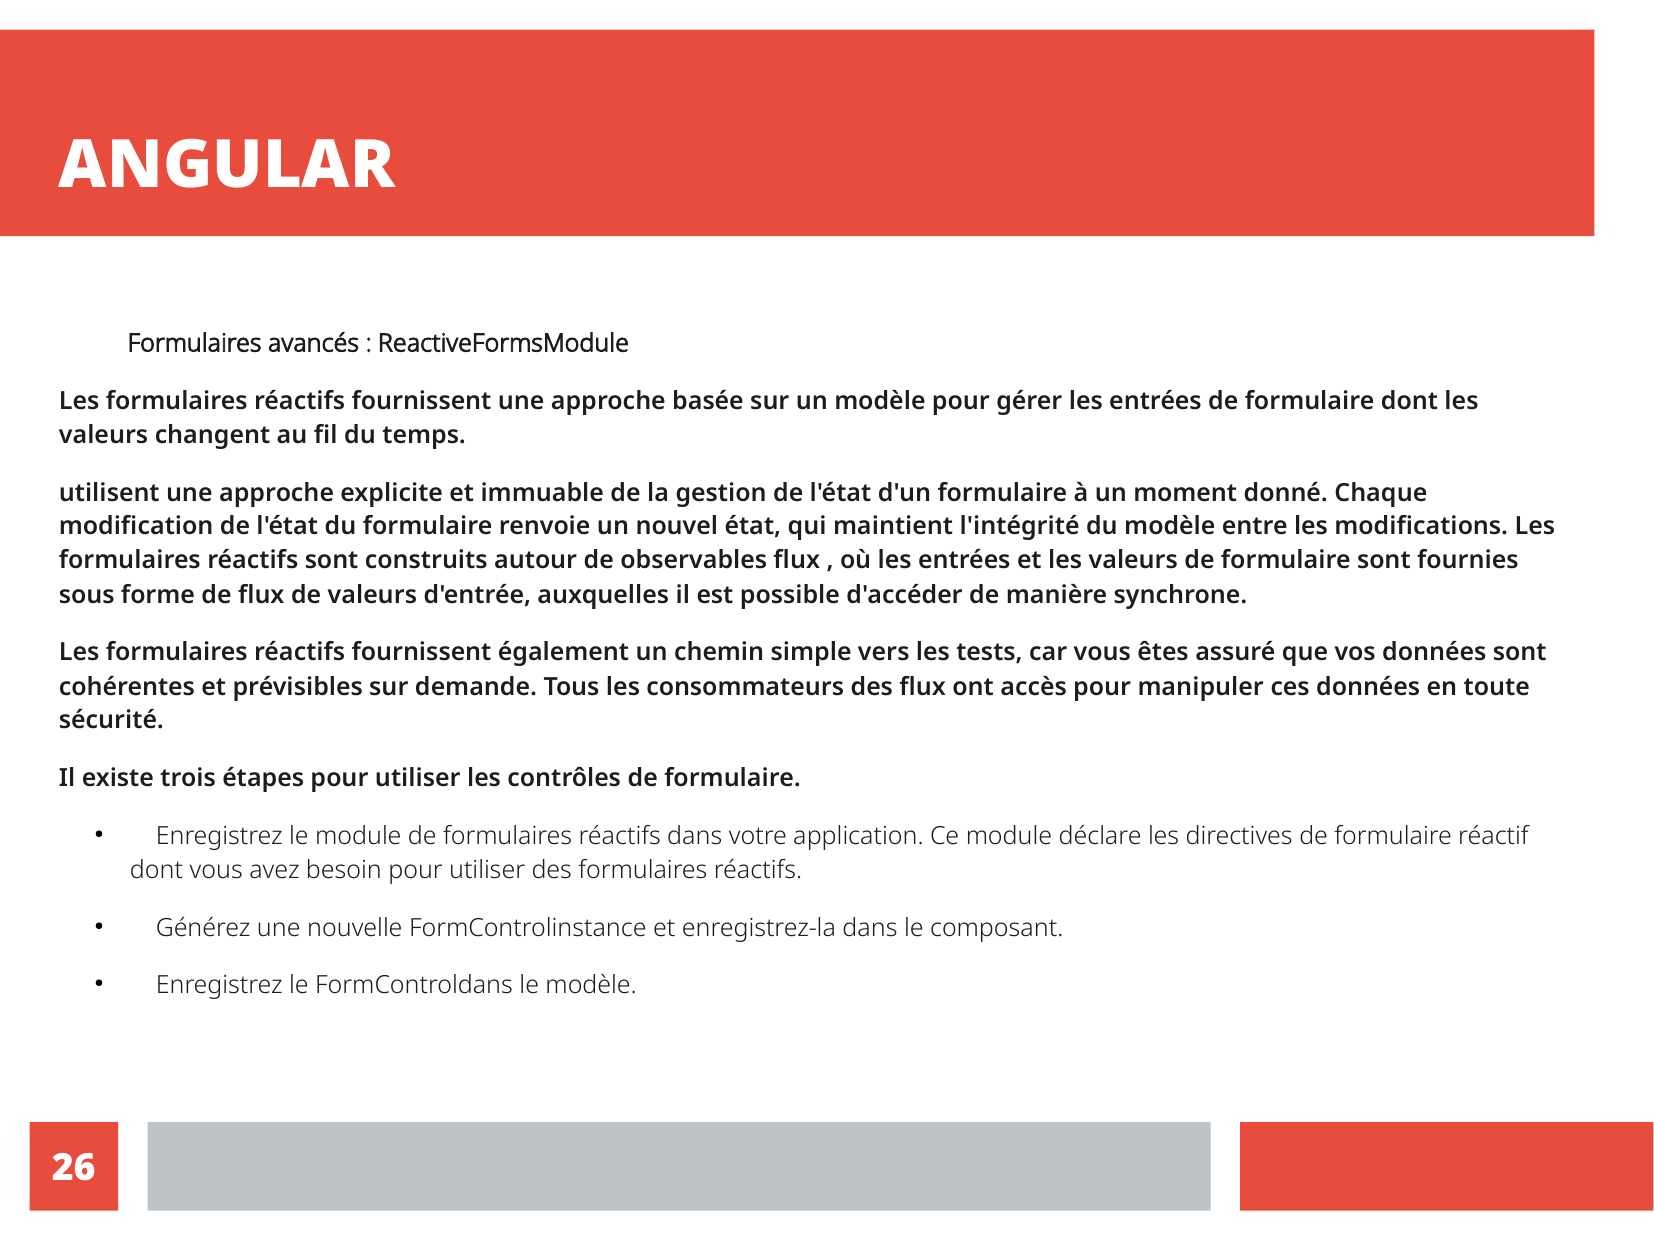

# ANGULAR
Formulaires avancés : ReactiveFormsModule
Les formulaires réactifs fournissent une approche basée sur un modèle pour gérer les entrées de formulaire dont les valeurs changent au fil du temps.
utilisent une approche explicite et immuable de la gestion de l'état d'un formulaire à un moment donné. Chaque modification de l'état du formulaire renvoie un nouvel état, qui maintient l'intégrité du modèle entre les modifications. Les formulaires réactifs sont construits autour de observables flux , où les entrées et les valeurs de formulaire sont fournies sous forme de flux de valeurs d'entrée, auxquelles il est possible d'accéder de manière synchrone.
Les formulaires réactifs fournissent également un chemin simple vers les tests, car vous êtes assuré que vos données sont cohérentes et prévisibles sur demande. Tous les consommateurs des flux ont accès pour manipuler ces données en toute sécurité.
Il existe trois étapes pour utiliser les contrôles de formulaire.
 Enregistrez le module de formulaires réactifs dans votre application. Ce module déclare les directives de formulaire réactif dont vous avez besoin pour utiliser des formulaires réactifs.
 Générez une nouvelle FormControlinstance et enregistrez-la dans le composant.
 Enregistrez le FormControldans le modèle.
26